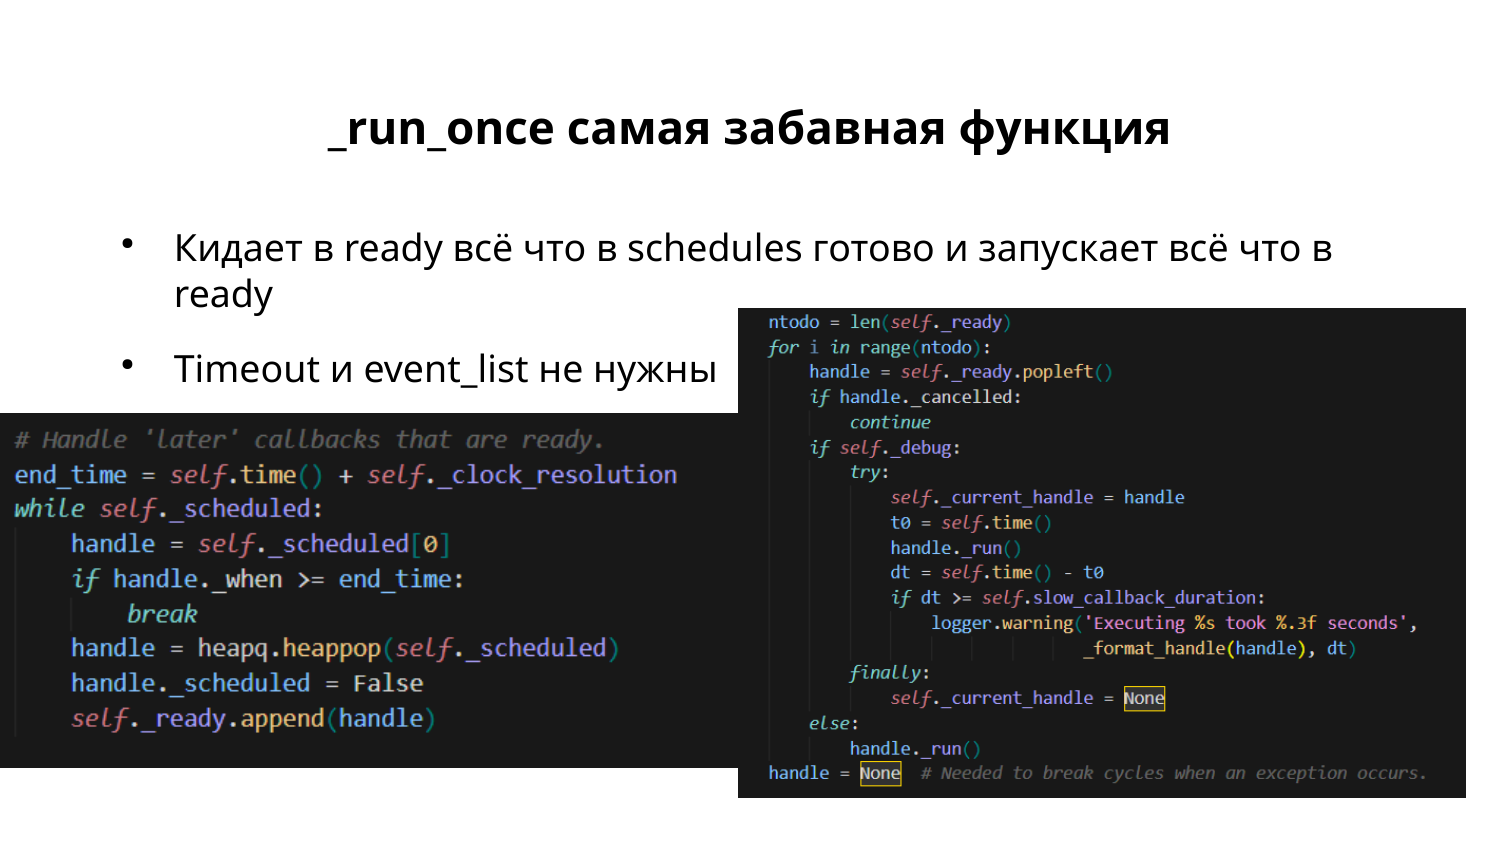

# _run_once самая забавная функция
Кидает в ready всё что в schedules готово и запускает всё что в ready
Timeout и event_list не нужны